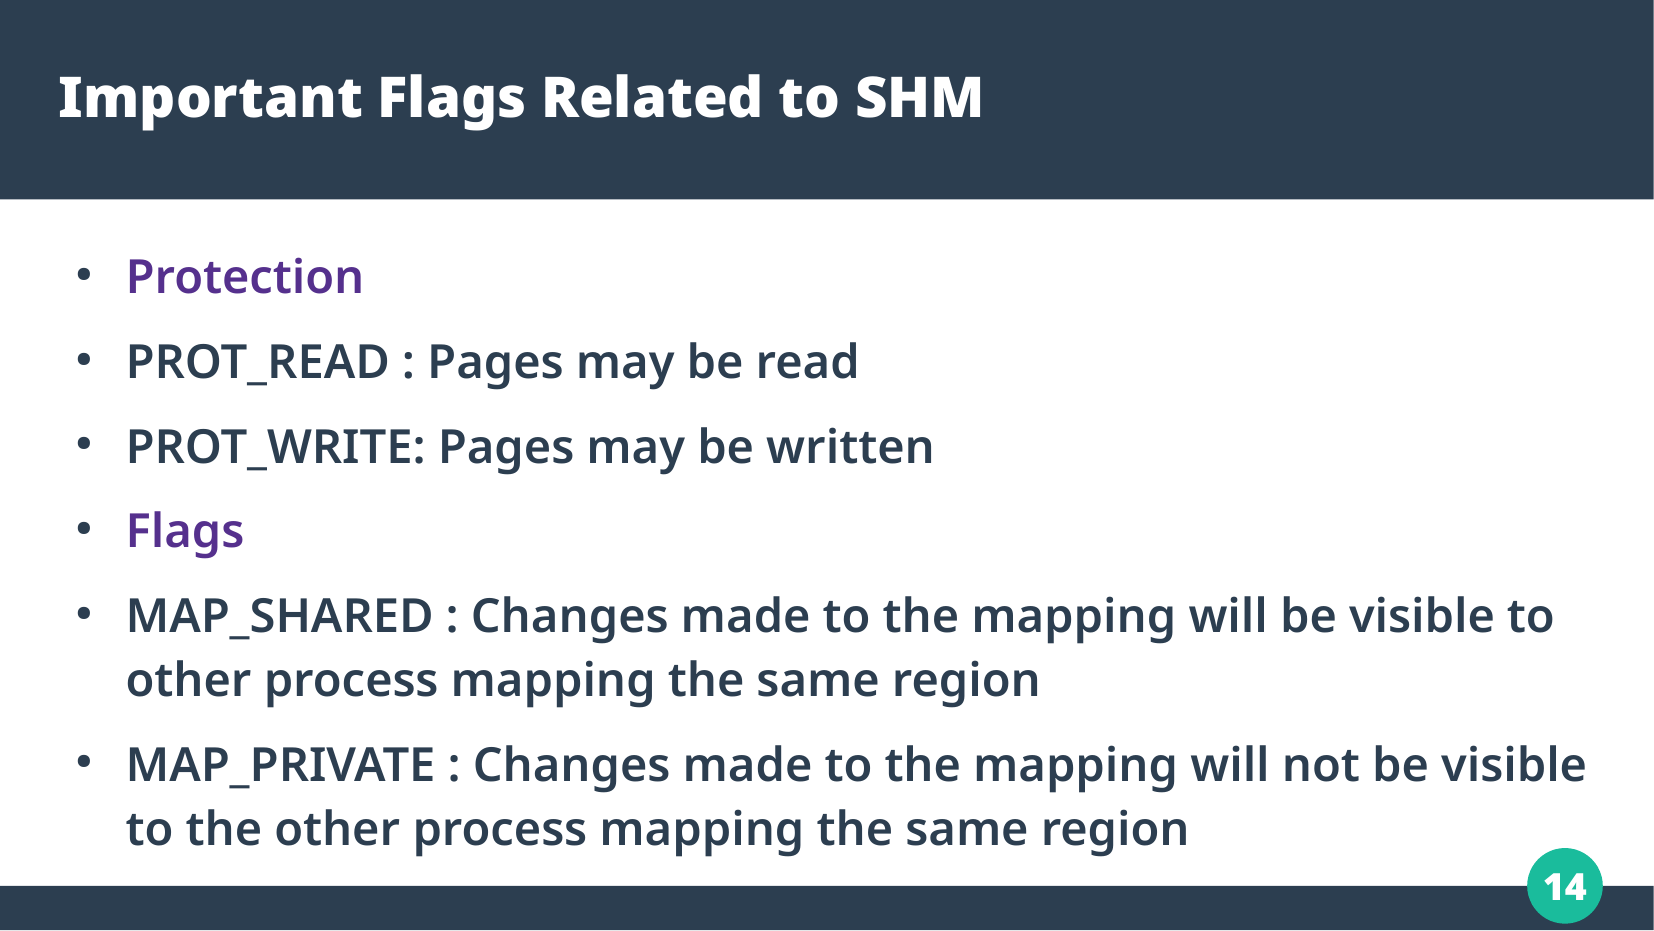

# Important Flags Related to SHM
Protection
PROT_READ : Pages may be read
PROT_WRITE: Pages may be written
Flags
MAP_SHARED : Changes made to the mapping will be visible to other process mapping the same region
MAP_PRIVATE : Changes made to the mapping will not be visible to the other process mapping the same region